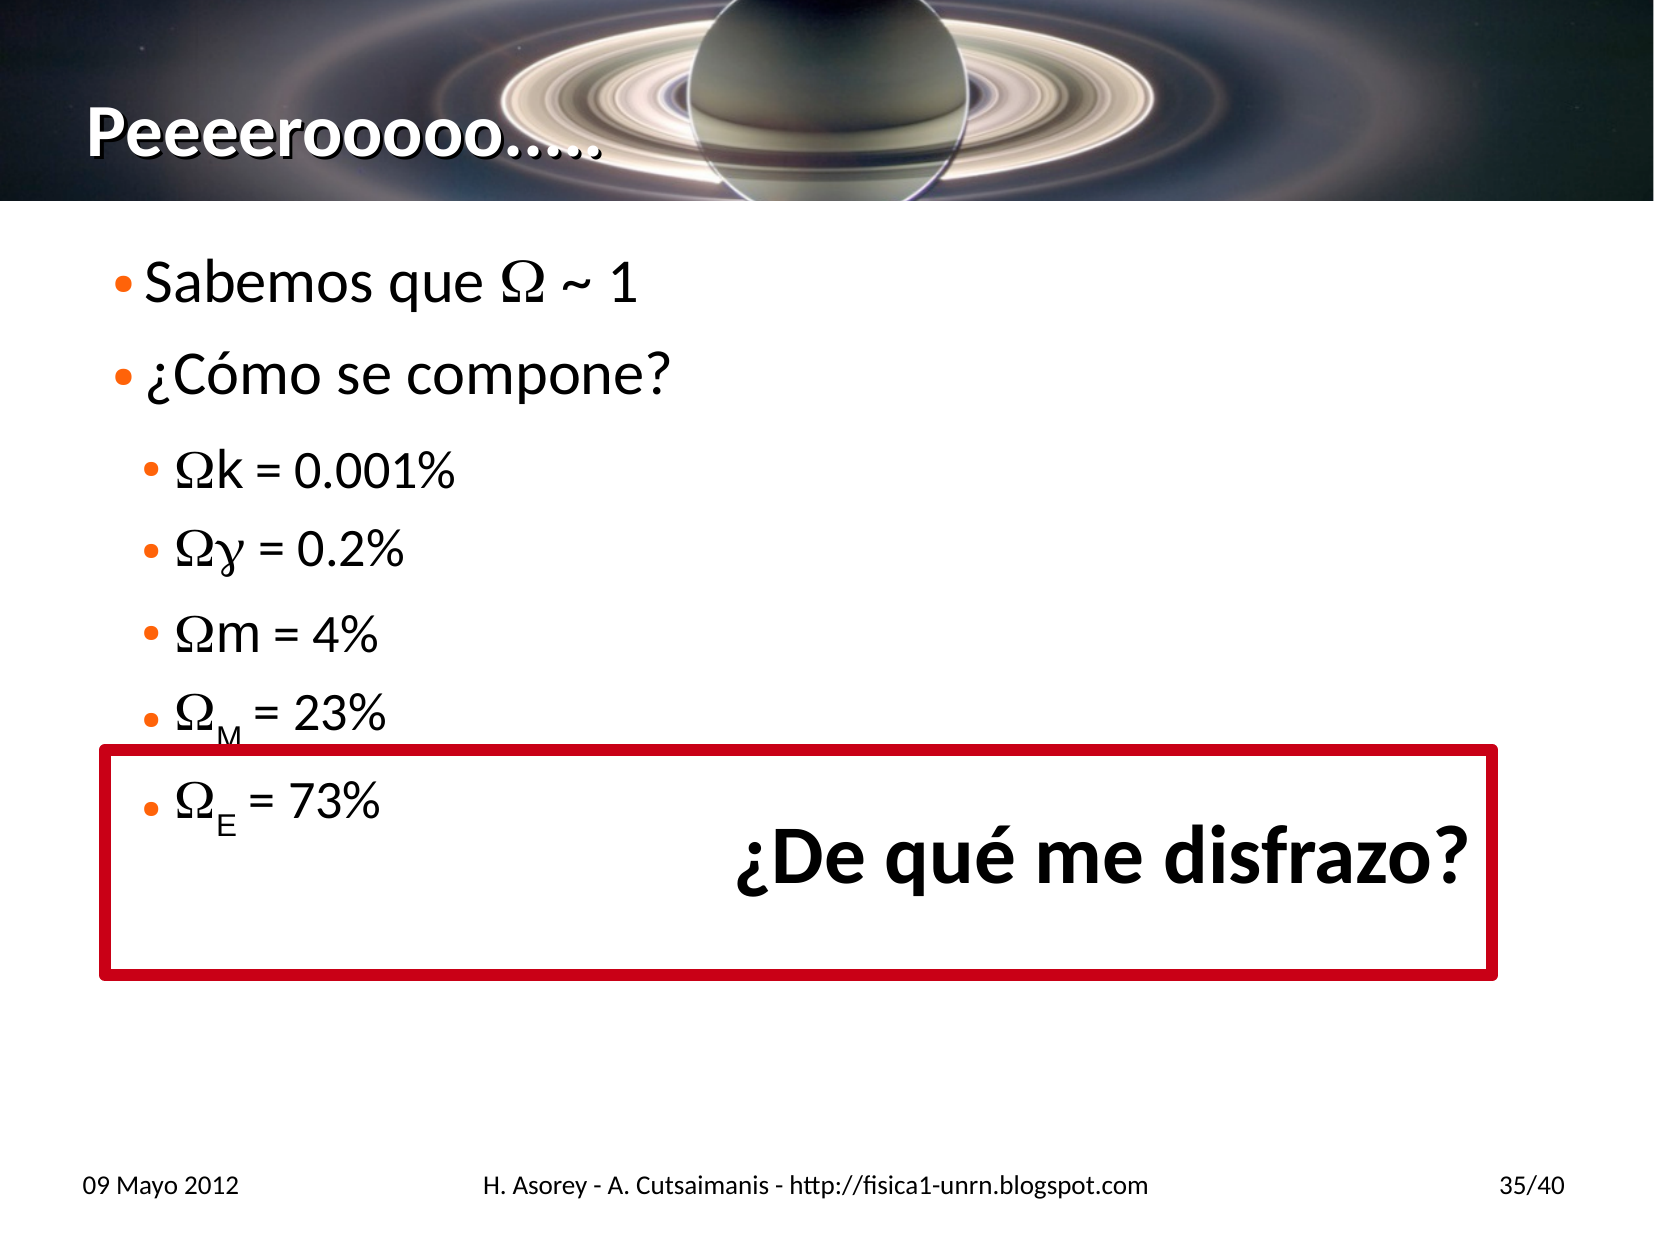

# Peeeerooooo.....
Sabemos que W ~ 1
¿Cómo se compone?
Wk = 0.001%
Wg = 0.2%
Wm = 4%
WM = 23%
WE = 73%
¿De qué me disfrazo?
09 Mayo 2012
H. Asorey - A. Cutsaimanis - http://fisica1-unrn.blogspot.com
35